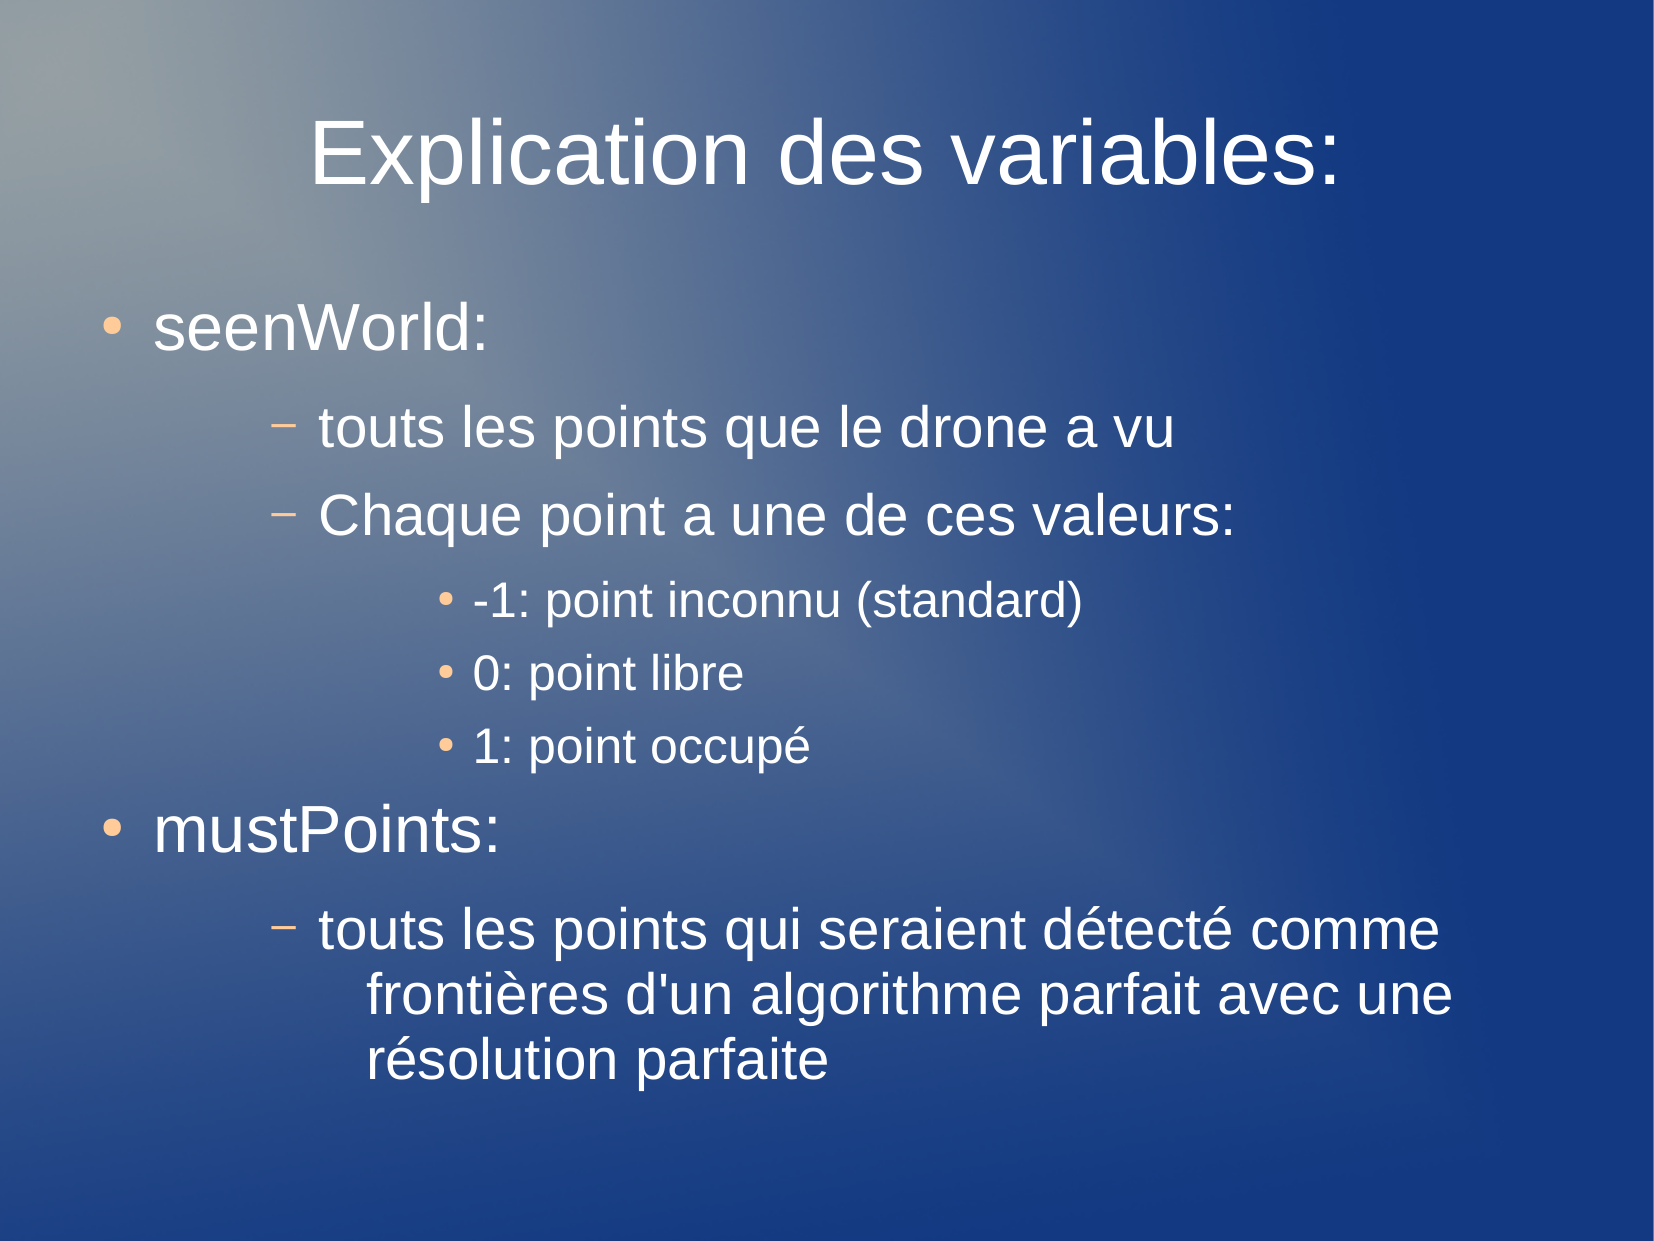

# Explication des variables:
seenWorld:
touts les points que le drone a vu
Chaque point a une de ces valeurs:
-1: point inconnu (standard)
0: point libre
1: point occupé
mustPoints:
touts les points qui seraient détecté comme frontières d'un algorithme parfait avec une résolution parfaite